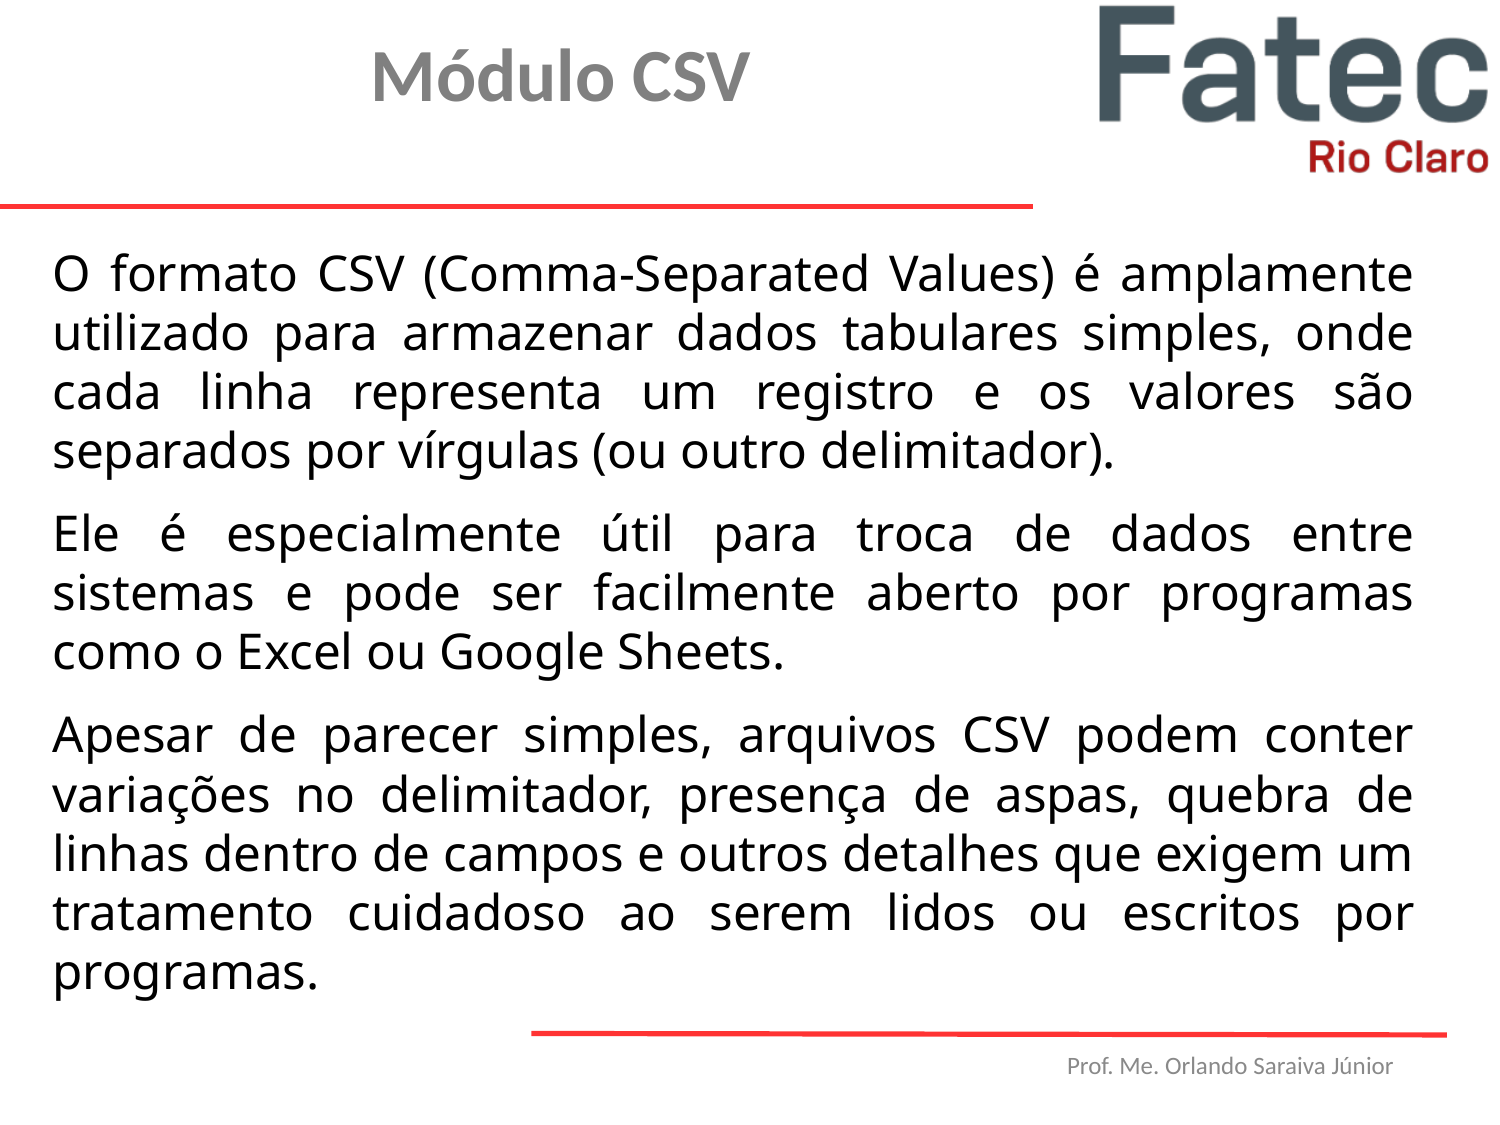

Módulo CSV
# O formato CSV (Comma-Separated Values) é amplamente utilizado para armazenar dados tabulares simples, onde cada linha representa um registro e os valores são separados por vírgulas (ou outro delimitador).
Ele é especialmente útil para troca de dados entre sistemas e pode ser facilmente aberto por programas como o Excel ou Google Sheets.
Apesar de parecer simples, arquivos CSV podem conter variações no delimitador, presença de aspas, quebra de linhas dentro de campos e outros detalhes que exigem um tratamento cuidadoso ao serem lidos ou escritos por programas.